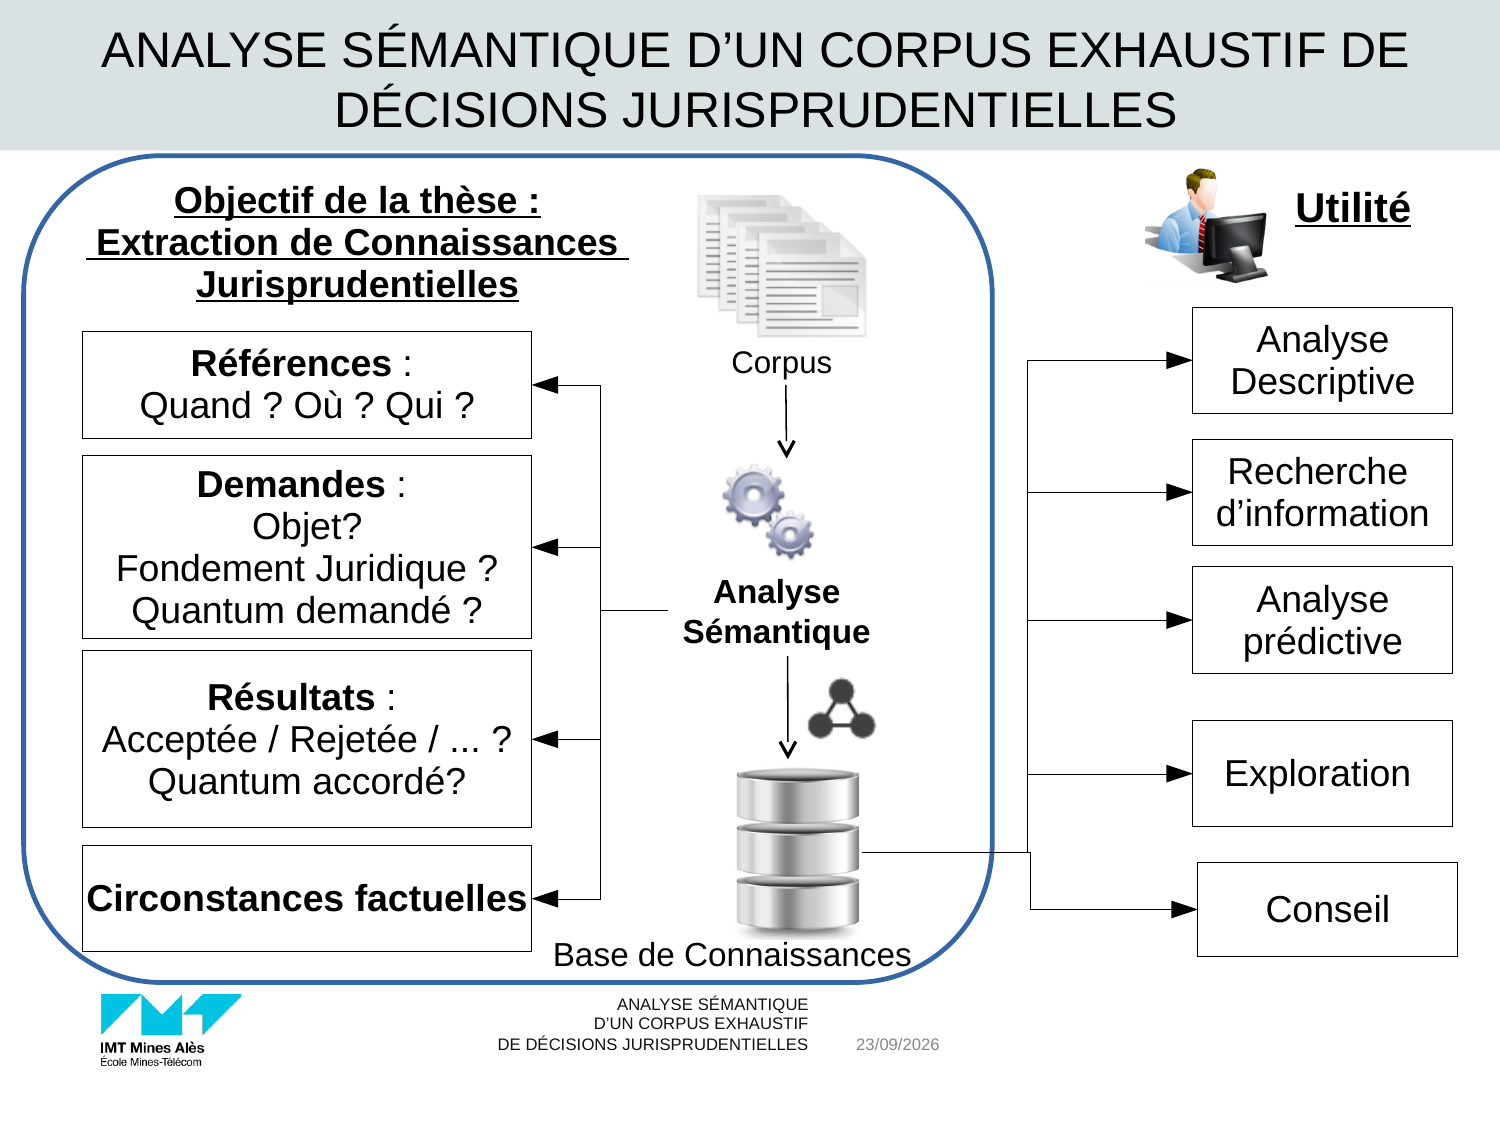

# Analyse sémantique d’un corpus Exhaustif de décisions jurisprudentielles
Objectif de la thèse :
 Extraction de Connaissances
Jurisprudentielles
Utilité
Analyse
Descriptive
Références :
Quand ? Où ? Qui ?
Corpus
Recherche
d’information
Demandes :
Objet?
Fondement Juridique ?
Quantum demandé ?
Analyse
Sémantique
Analyse
prédictive
Résultats :
Acceptée / Rejetée / ... ?
Quantum accordé?
Exploration
Circonstances factuelles
Conseil
Base de Connaissances
Analyse sémantique
 d’un corpus Exhaustif
de décisions jurisprudentielles